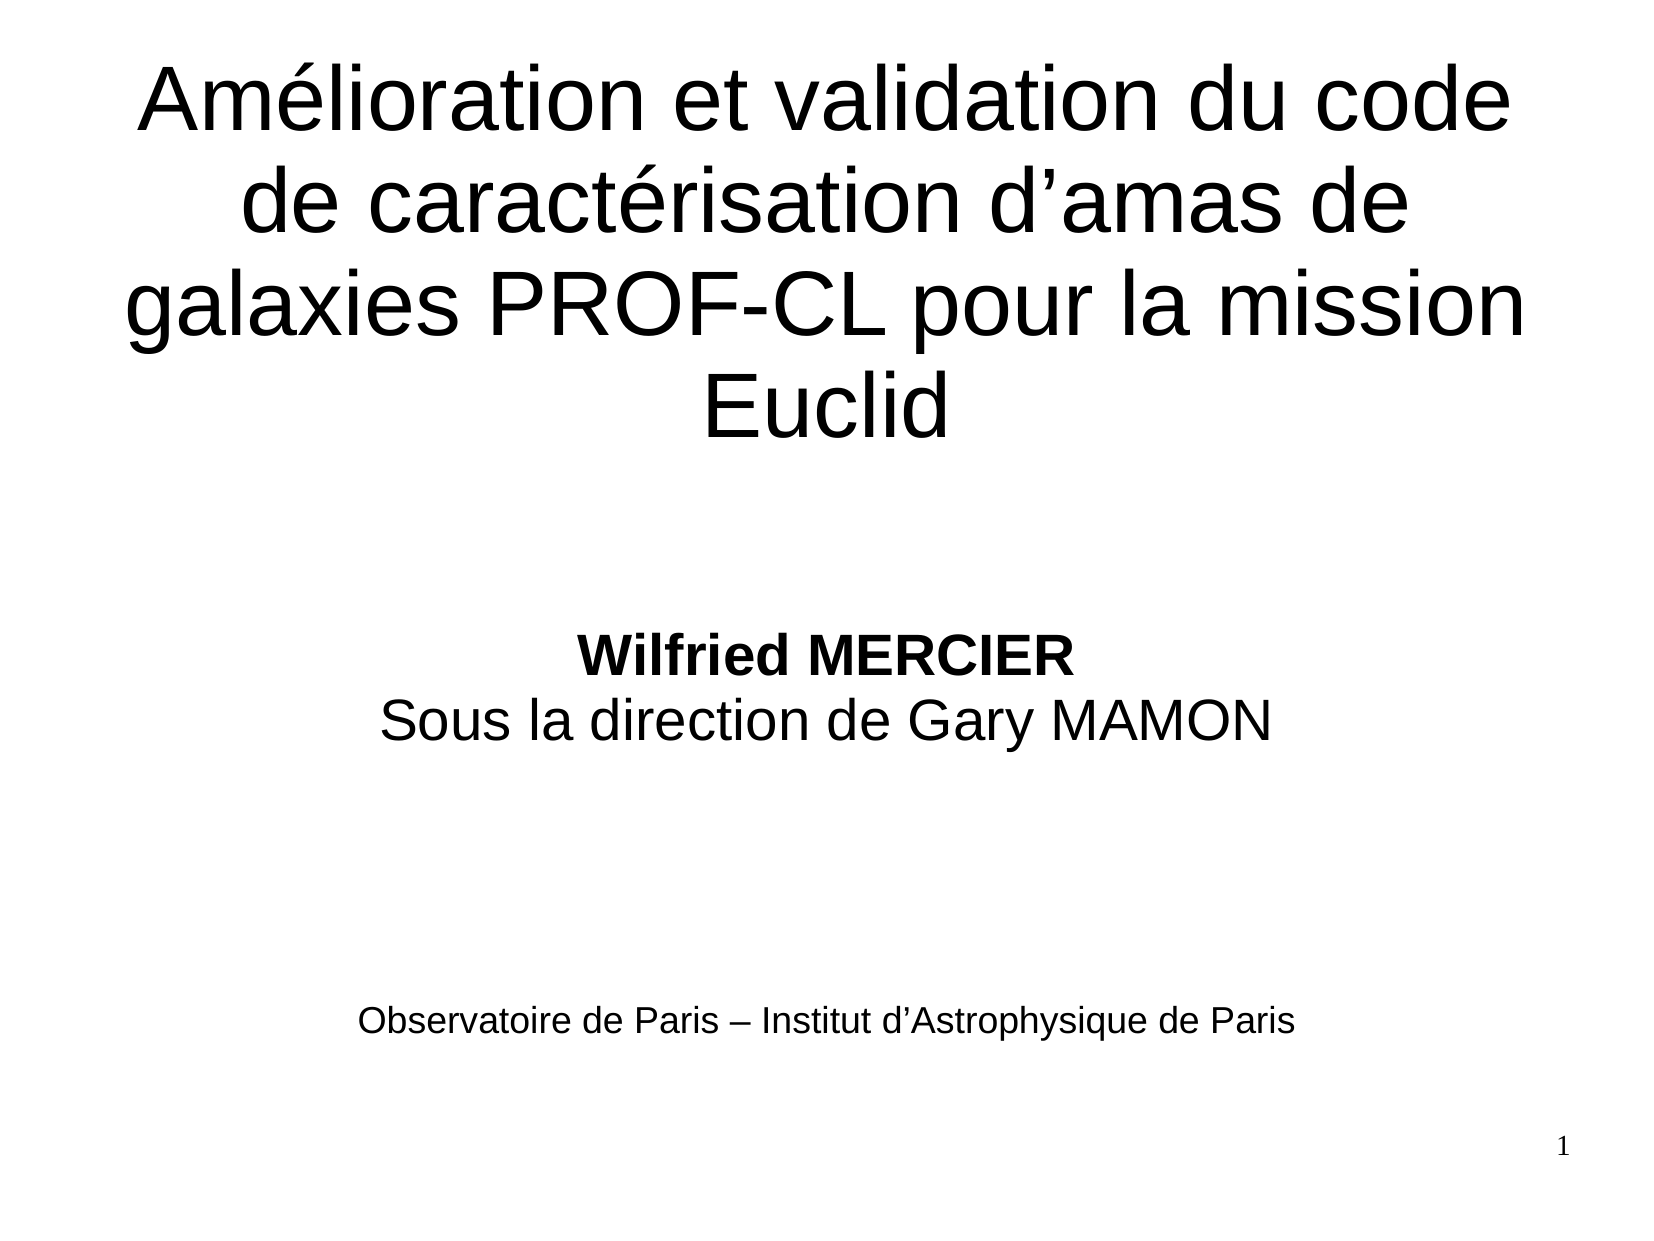

# Amélioration et validation du code de caractérisation d’amas de galaxies PROF-CL pour la mission Euclid
Wilfried MERCIER
Sous la direction de Gary MAMON
Observatoire de Paris – Institut d’Astrophysique de Paris
1